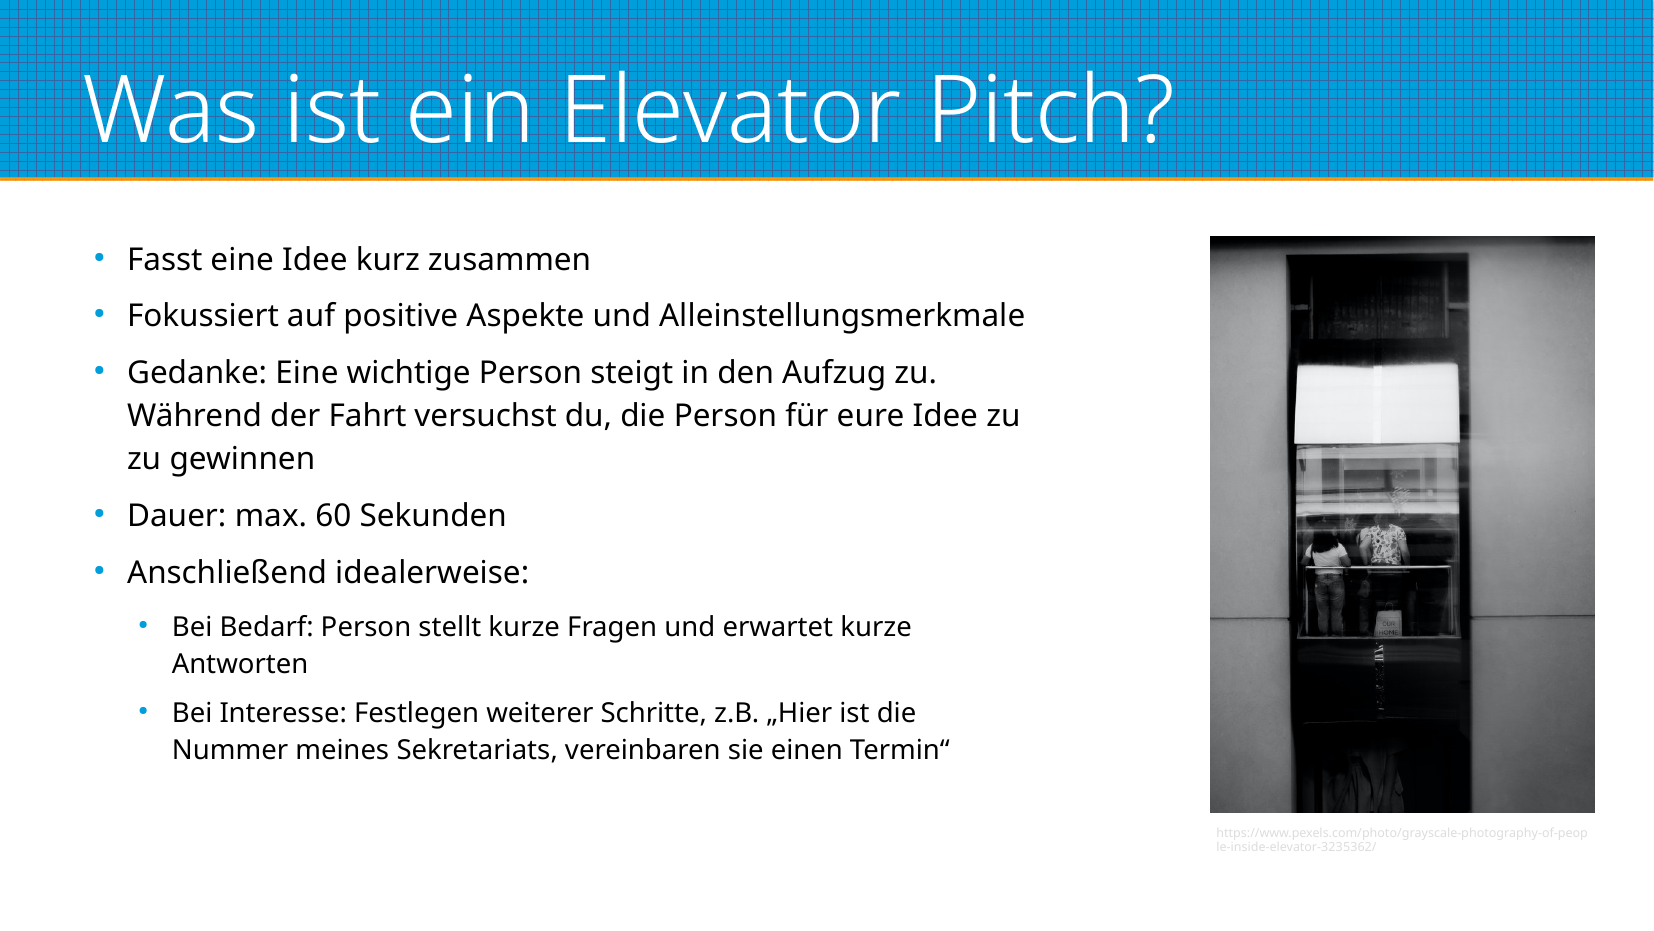

# Was ist ein Elevator Pitch?
Fasst eine Idee kurz zusammen
Fokussiert auf positive Aspekte und Alleinstellungsmerkmale
Gedanke: Eine wichtige Person steigt in den Aufzug zu. Während der Fahrt versuchst du, die Person für eure Idee zu zu gewinnen
Dauer: max. 60 Sekunden
Anschließend idealerweise:
Bei Bedarf: Person stellt kurze Fragen und erwartet kurze Antworten
Bei Interesse: Festlegen weiterer Schritte, z.B. „Hier ist die Nummer meines Sekretariats, vereinbaren sie einen Termin“
https://www.pexels.com/photo/grayscale-photography-of-people-inside-elevator-3235362/